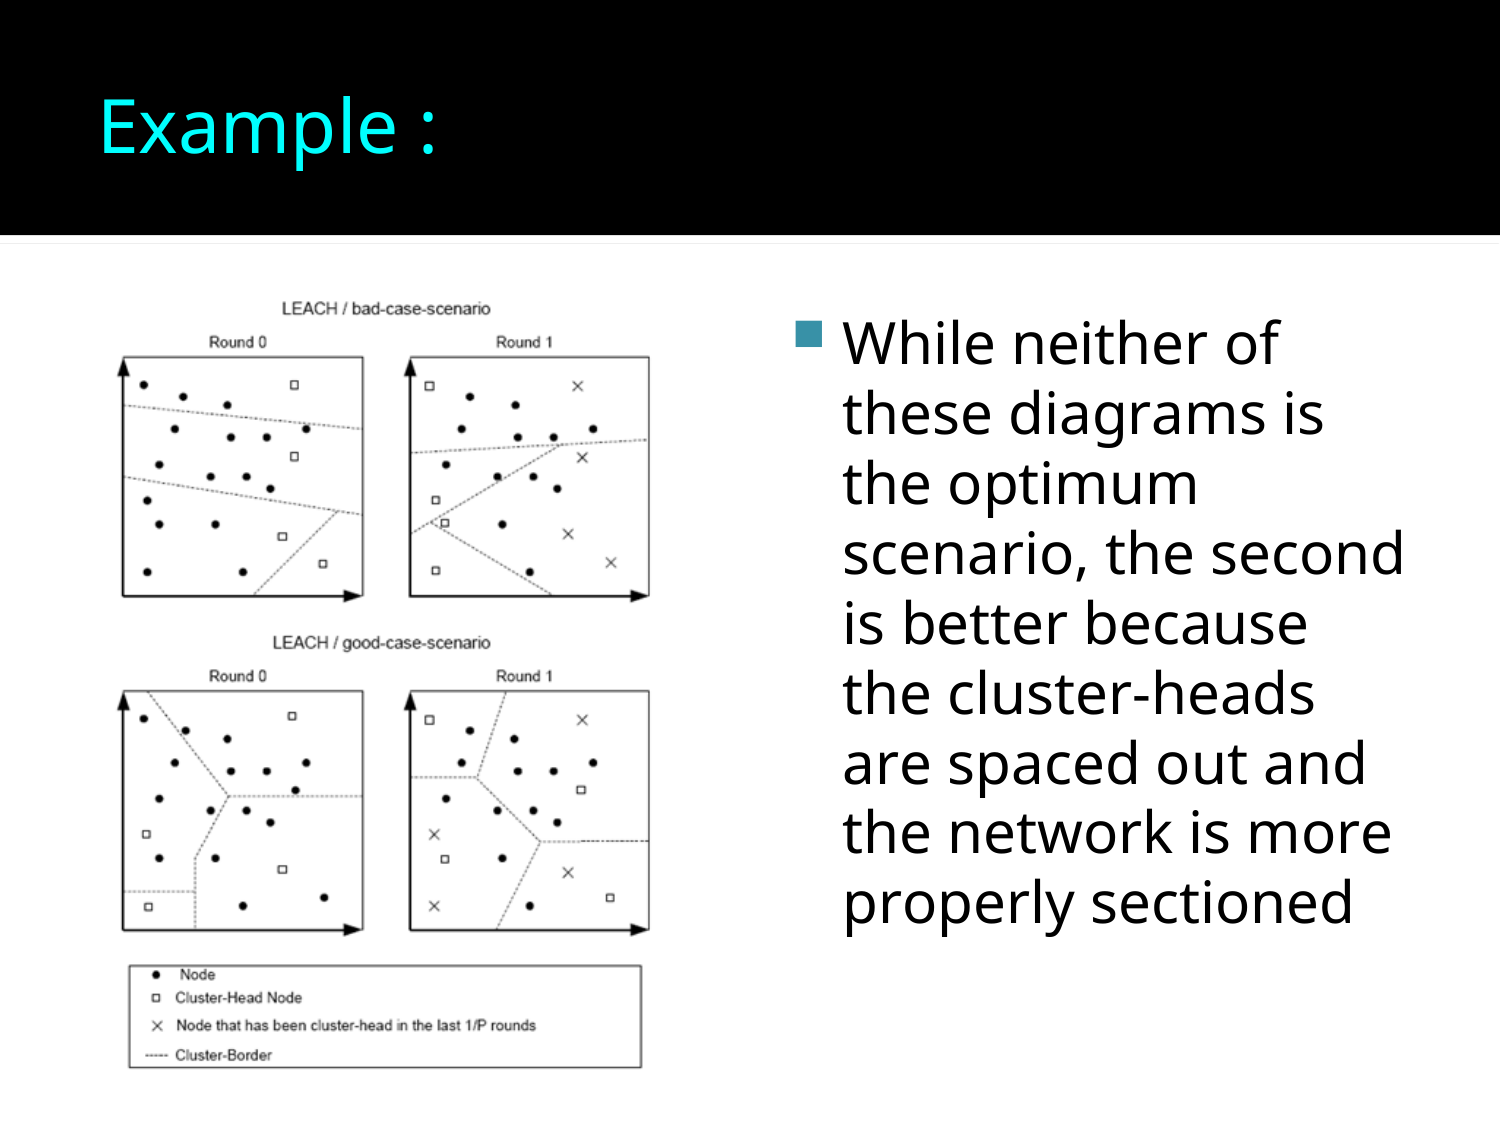

Example :
While neither of these diagrams is the optimum scenario, the second is better because the cluster-heads are spaced out and the network is more properly sectioned